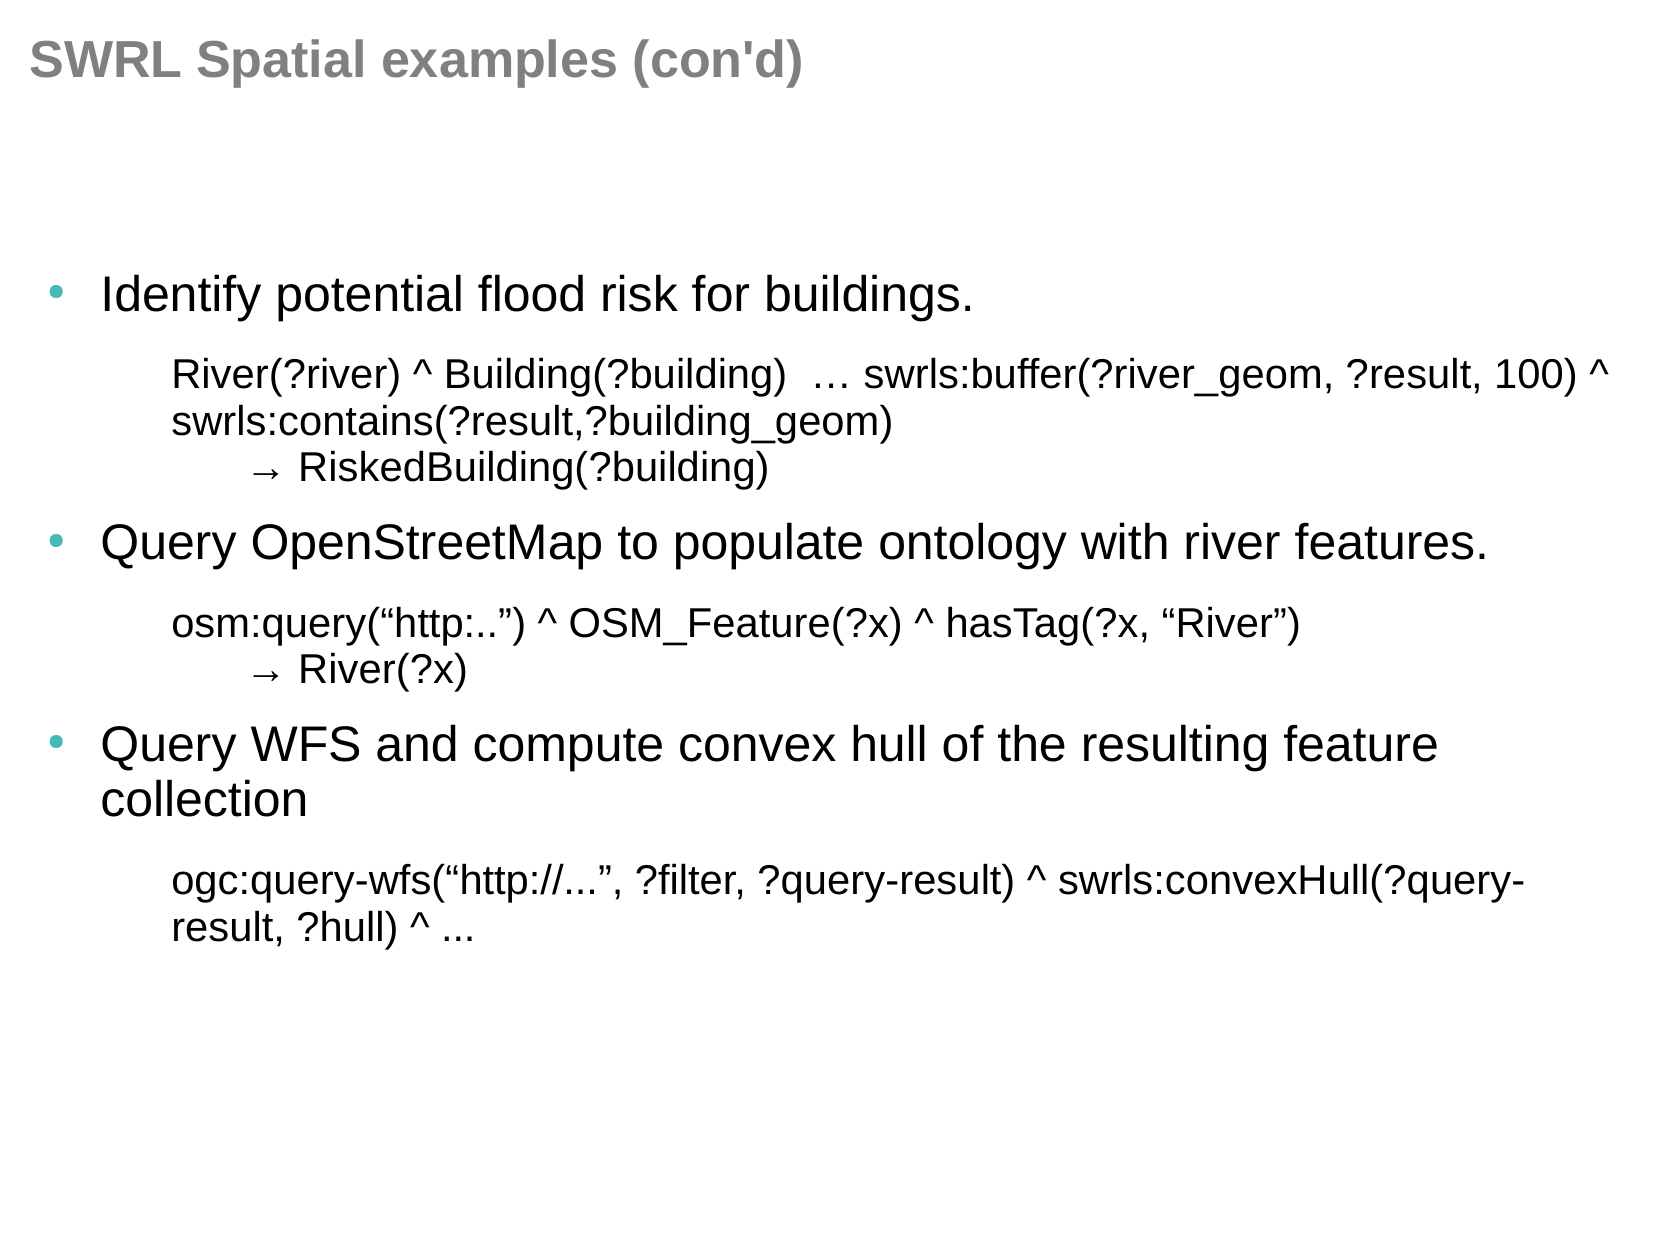

# SWRL Spatial examples (con'd)
Identify potential flood risk for buildings.
River(?river) ^ Building(?building) … swrls:buffer(?river_geom, ?result, 100) ^ swrls:contains(?result,?building_geom)
	→ RiskedBuilding(?building)
Query OpenStreetMap to populate ontology with river features.
osm:query(“http:..”) ^ OSM_Feature(?x) ^ hasTag(?x, “River”)
	→ River(?x)
Query WFS and compute convex hull of the resulting feature collection
ogc:query-wfs(“http://...”, ?filter, ?query-result) ^ swrls:convexHull(?query-result, ?hull) ^ ...